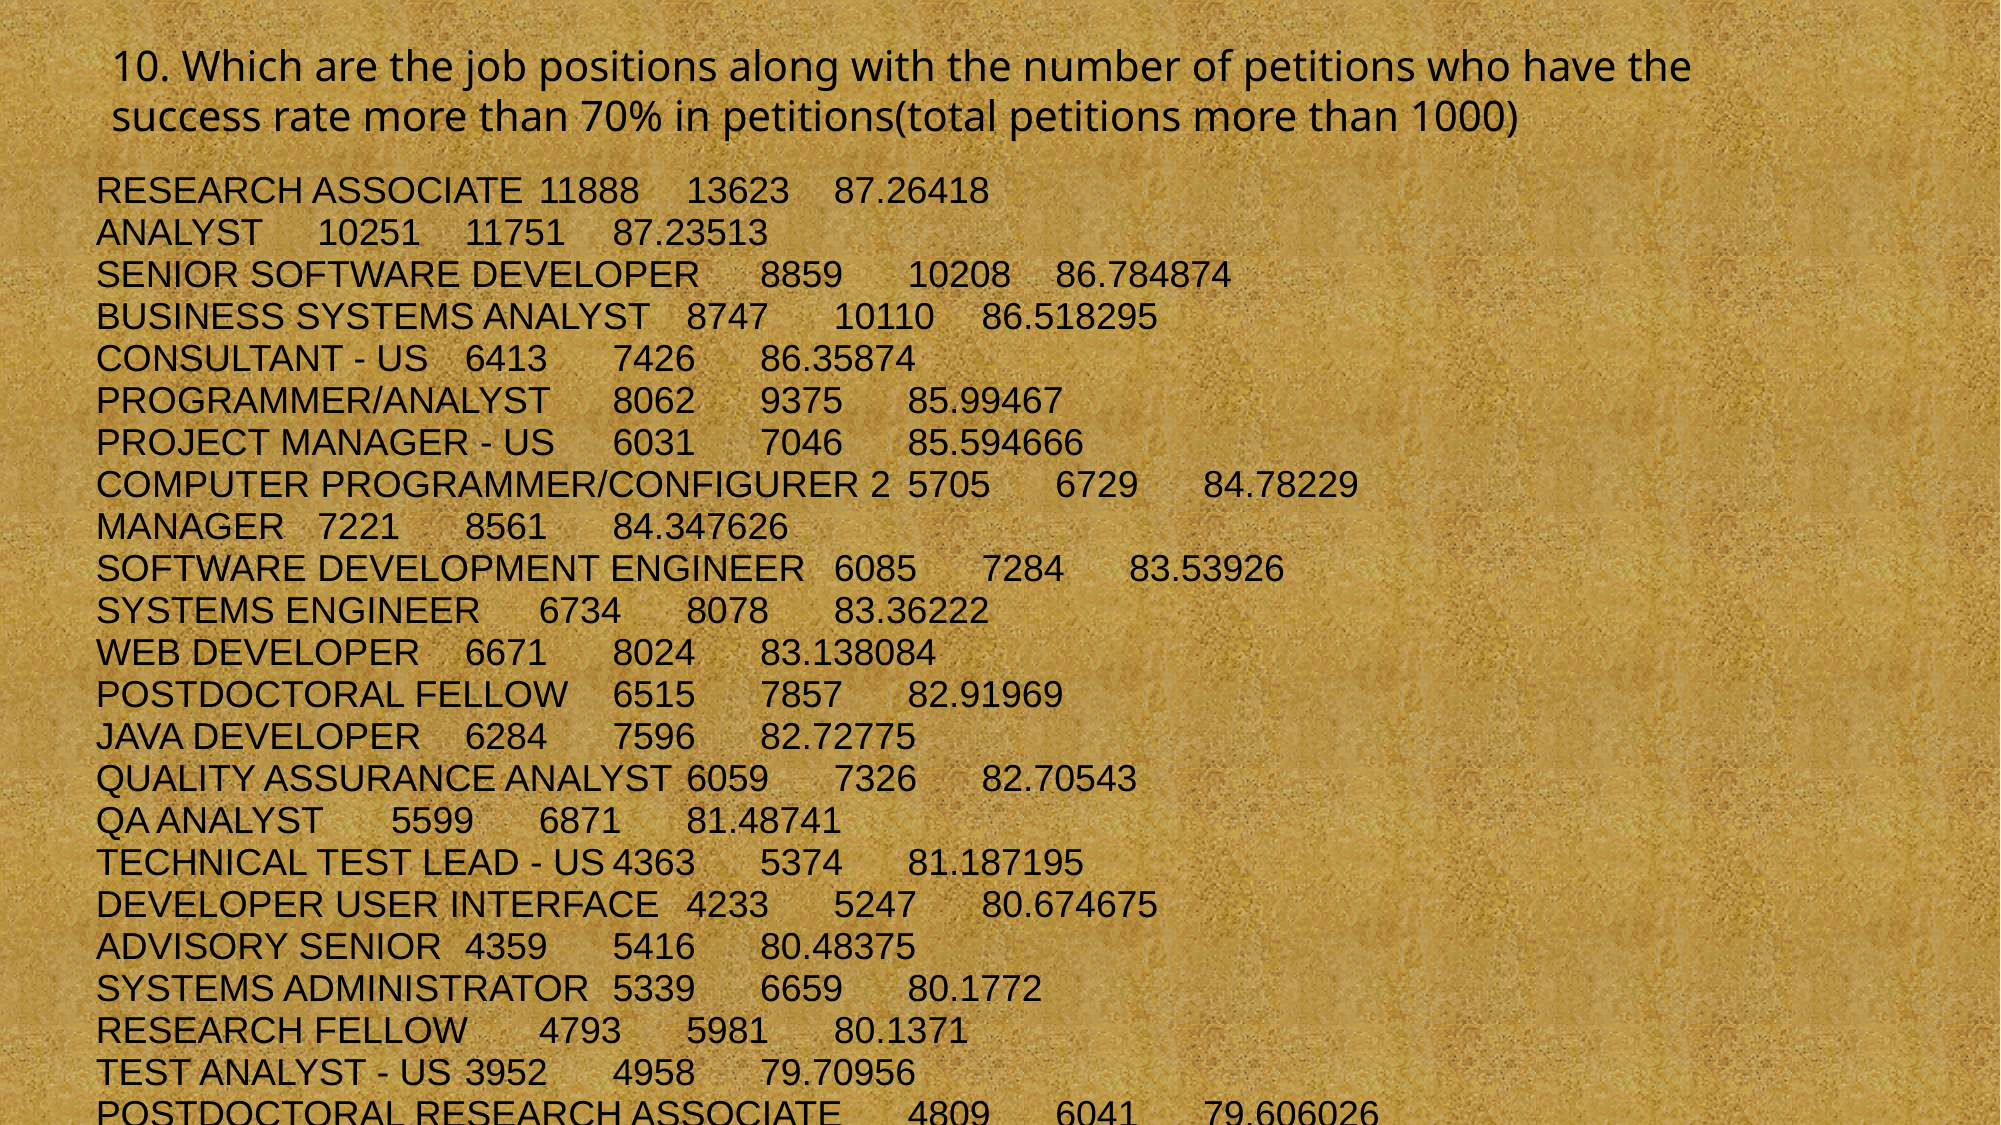

# 10. Which are the job positions along with the number of petitions who have the success rate more than 70% in petitions(total petitions more than 1000)
RESEARCH ASSOCIATE	11888	13623	87.26418
ANALYST	10251	11751	87.23513
SENIOR SOFTWARE DEVELOPER	8859	10208	86.784874
BUSINESS SYSTEMS ANALYST	8747	10110	86.518295
CONSULTANT - US	6413	7426	86.35874
PROGRAMMER/ANALYST	8062	9375	85.99467
PROJECT MANAGER - US	6031	7046	85.594666
COMPUTER PROGRAMMER/CONFIGURER 2	5705	6729	84.78229
MANAGER	7221	8561	84.347626
SOFTWARE DEVELOPMENT ENGINEER	6085	7284	83.53926
SYSTEMS ENGINEER	6734	8078	83.36222
WEB DEVELOPER	6671	8024	83.138084
POSTDOCTORAL FELLOW	6515	7857	82.91969
JAVA DEVELOPER	6284	7596	82.72775
QUALITY ASSURANCE ANALYST	6059	7326	82.70543
QA ANALYST	5599	6871	81.48741
TECHNICAL TEST LEAD - US	4363	5374	81.187195
DEVELOPER USER INTERFACE	4233	5247	80.674675
ADVISORY SENIOR	4359	5416	80.48375
SYSTEMS ADMINISTRATOR	5339	6659	80.1772
RESEARCH FELLOW	4793	5981	80.1371
TEST ANALYST - US	3952	4958	79.70956
POSTDOCTORAL RESEARCH ASSOCIATE	4809	6041	79.606026